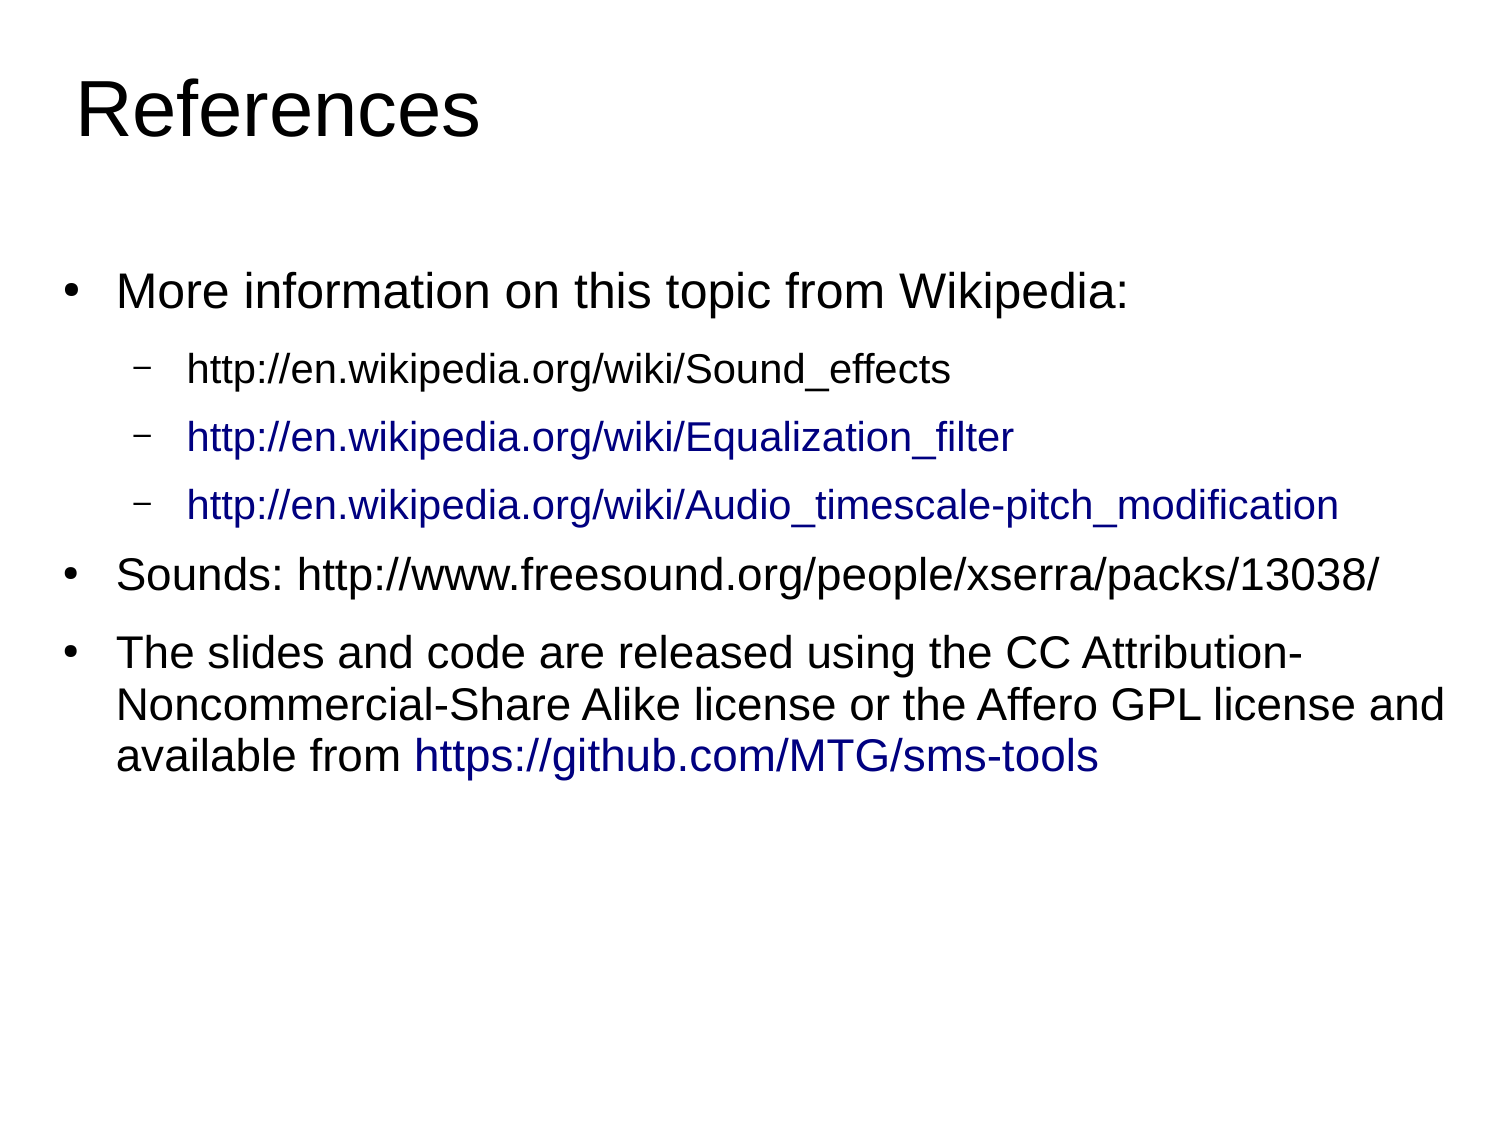

# References
More information on this topic from Wikipedia:
http://en.wikipedia.org/wiki/Sound_effects
http://en.wikipedia.org/wiki/Equalization_filter
http://en.wikipedia.org/wiki/Audio_timescale-pitch_modification
Sounds: http://www.freesound.org/people/xserra/packs/13038/
The slides and code are released using the CC Attribution-Noncommercial-Share Alike license or the Affero GPL license and available from https://github.com/MTG/sms-tools